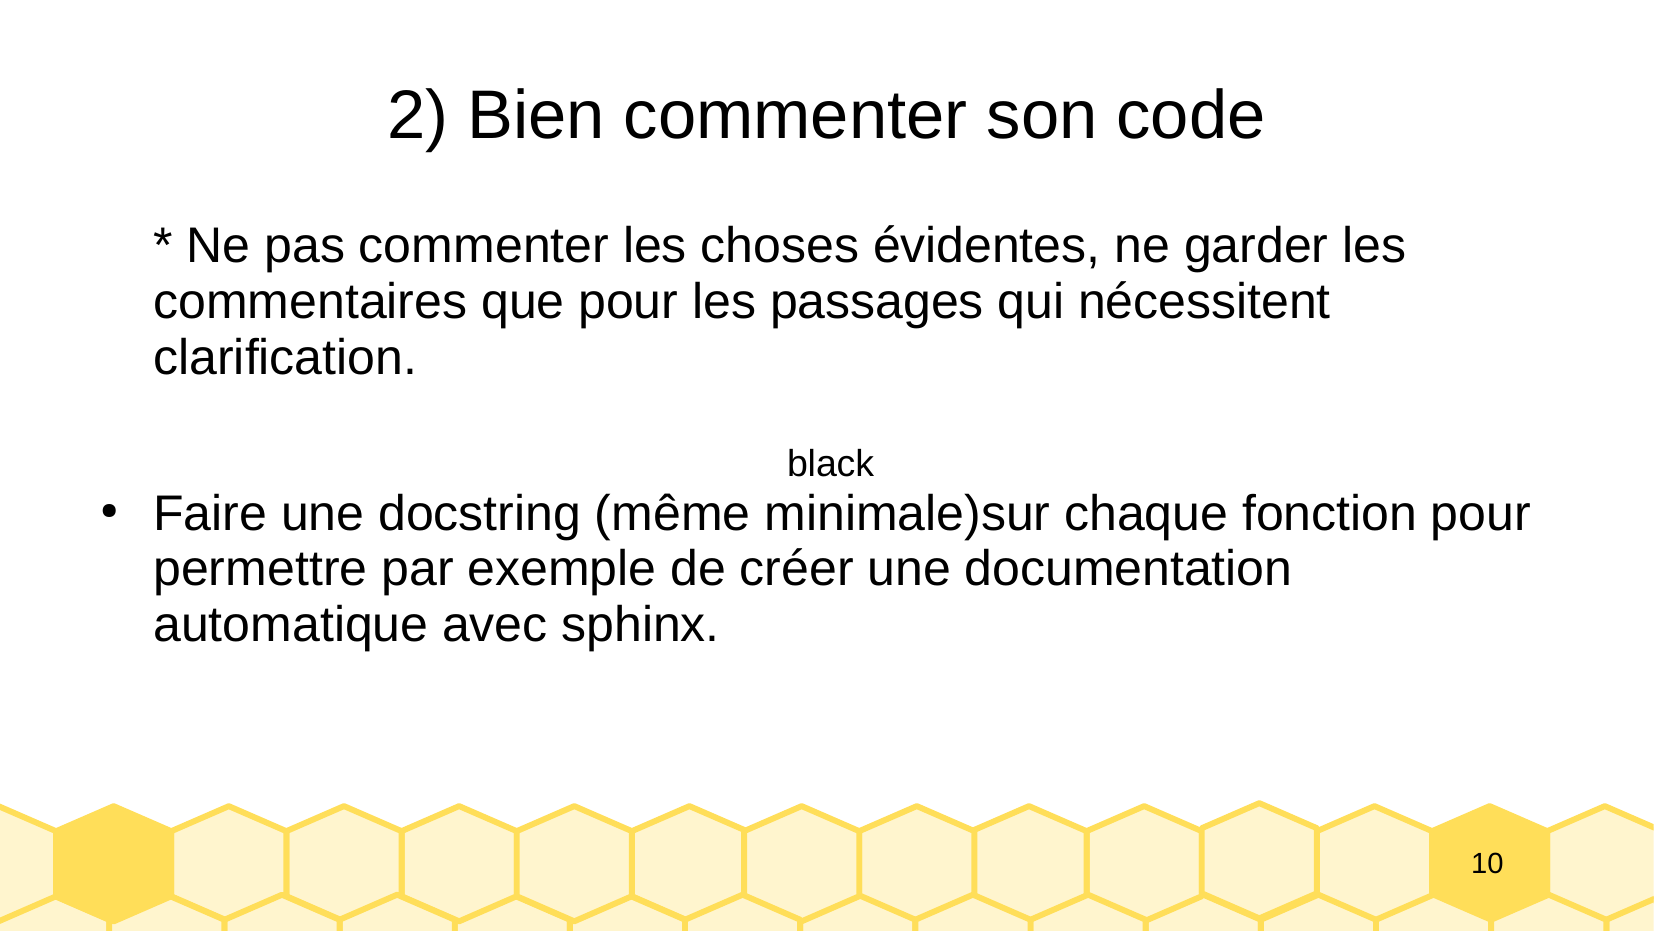

# 2) Bien commenter son code
* Ne pas commenter les choses évidentes, ne garder les commentaires que pour les passages qui nécessitent clarification.
Faire une docstring (même minimale)sur chaque fonction pour permettre par exemple de créer une documentation automatique avec sphinx.
black